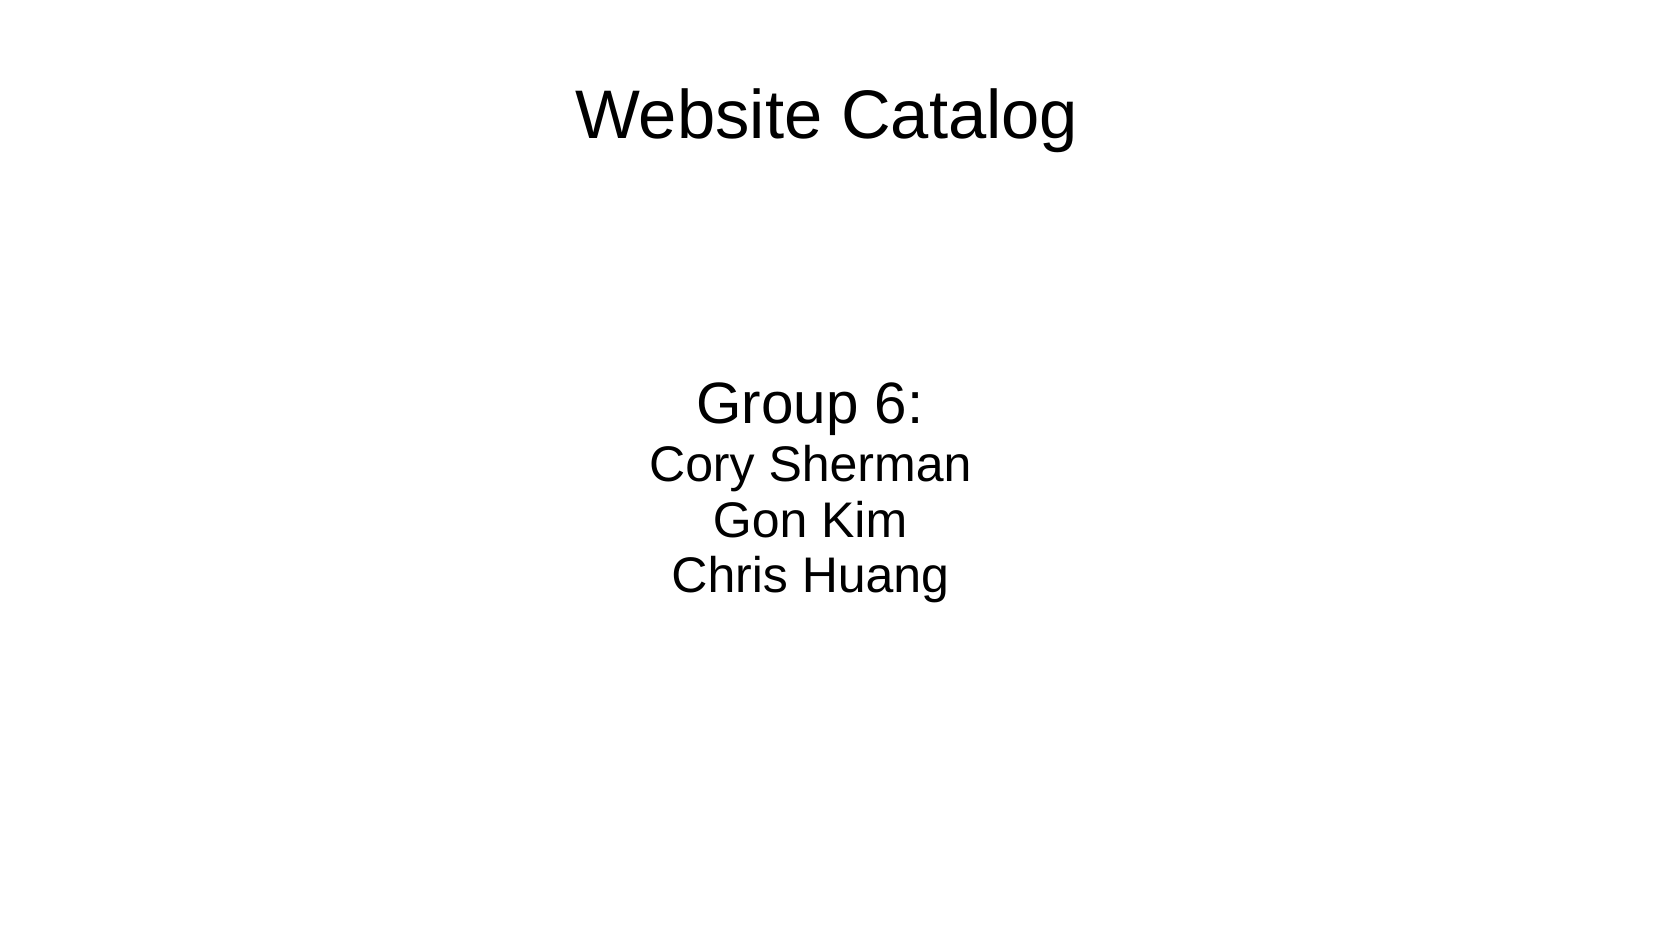

# Website Catalog
Group 6:
Cory Sherman
Gon Kim
Chris Huang